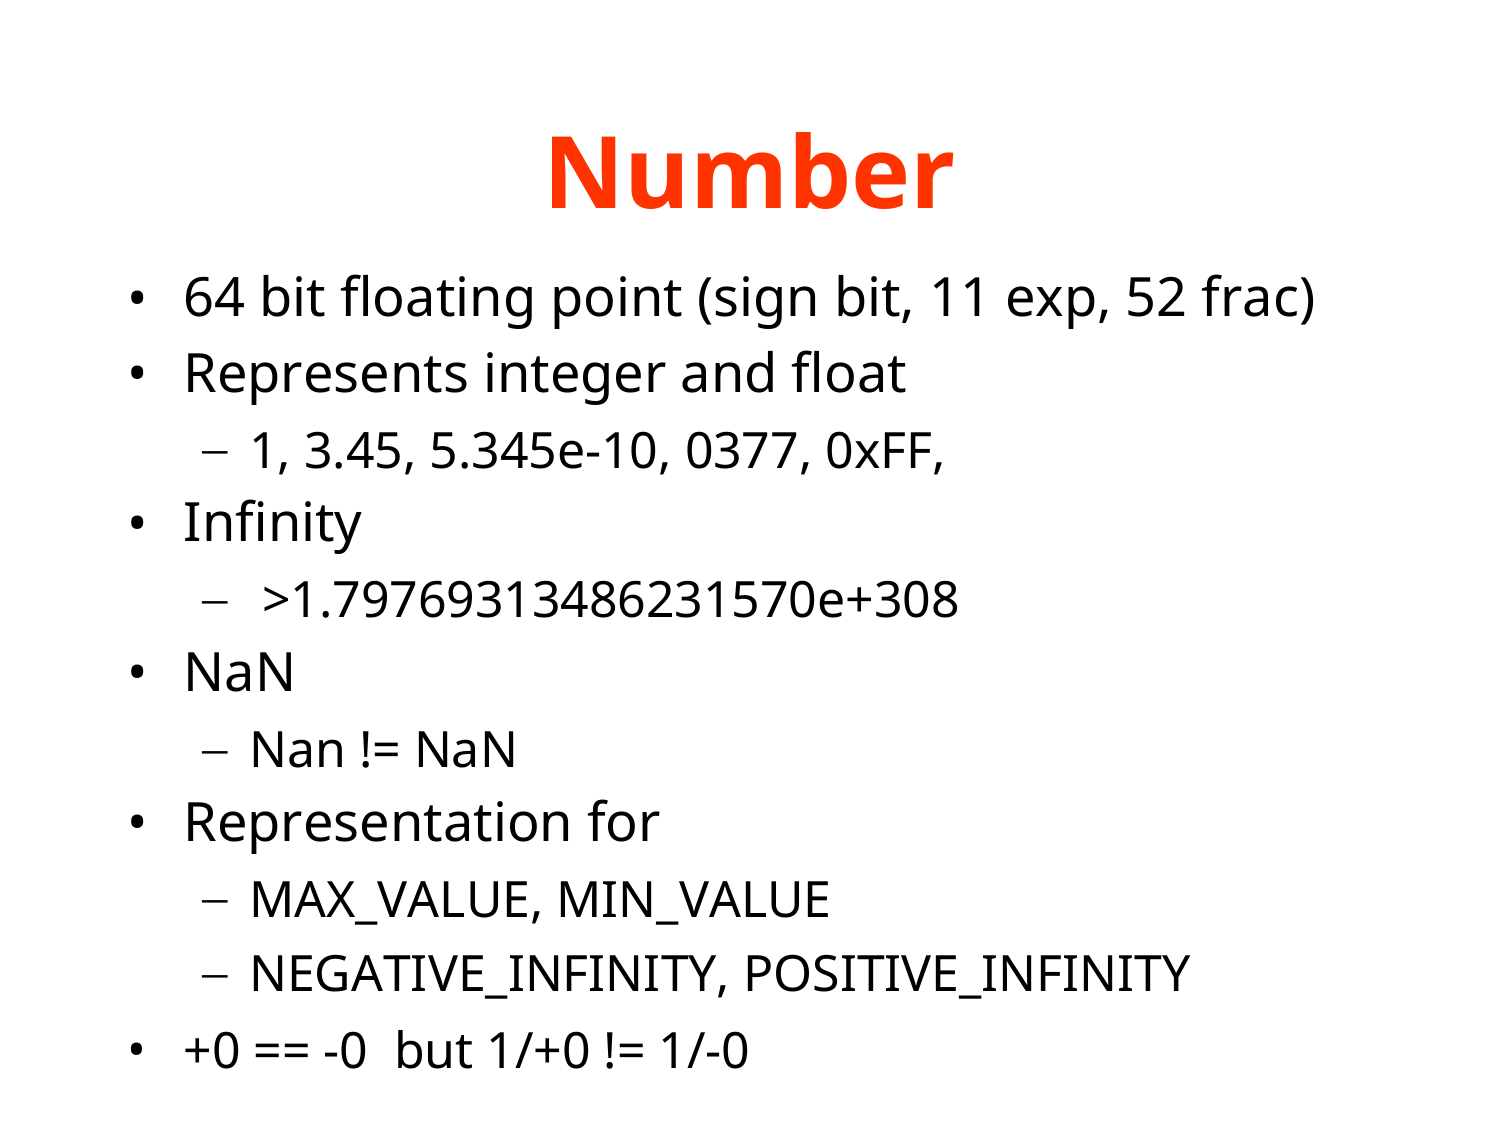

# Number
64 bit floating point (sign bit, 11 exp, 52 frac)
Represents integer and float
1, 3.45, 5.345e-10, 0377, 0xFF,
Infinity
 >1.79769313486231570e+308
NaN
Nan != NaN
Representation for
MAX_VALUE, MIN_VALUE
NEGATIVE_INFINITY, POSITIVE_INFINITY
+0 == -0 but 1/+0 != 1/-0